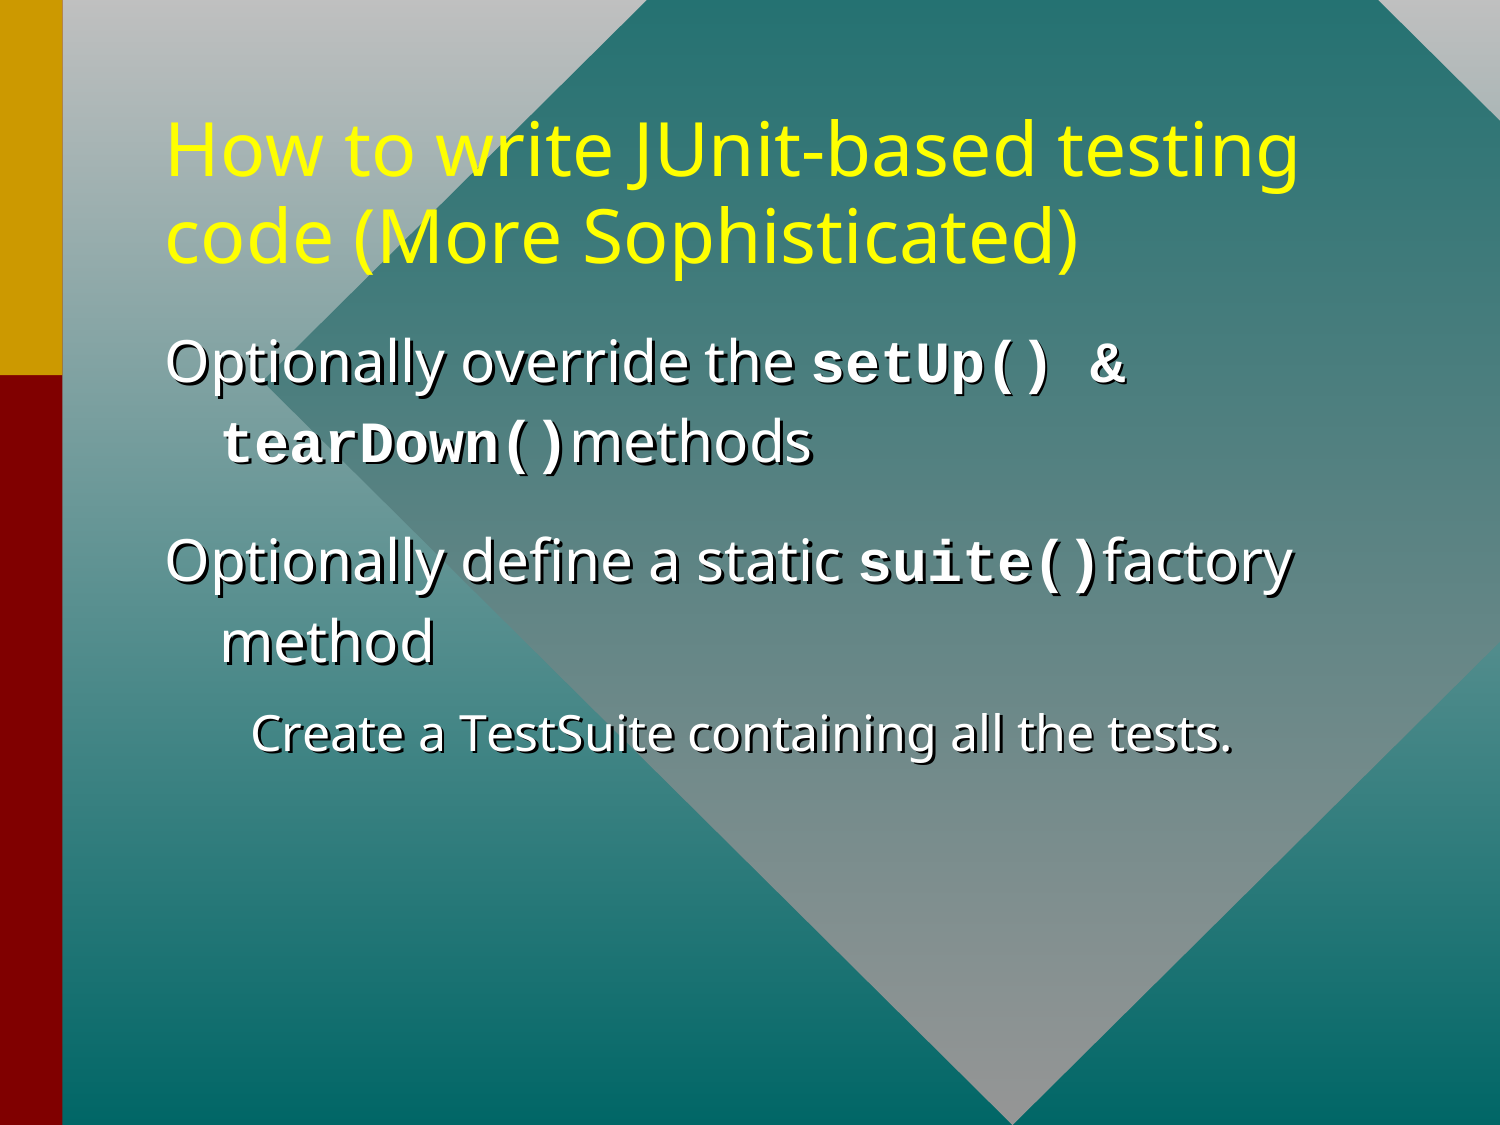

# How to write JUnit-based testing code (More Sophisticated)
Optionally override the setUp() & tearDown()methods
Optionally define a static suite()factory method
 Create a TestSuite containing all the tests.